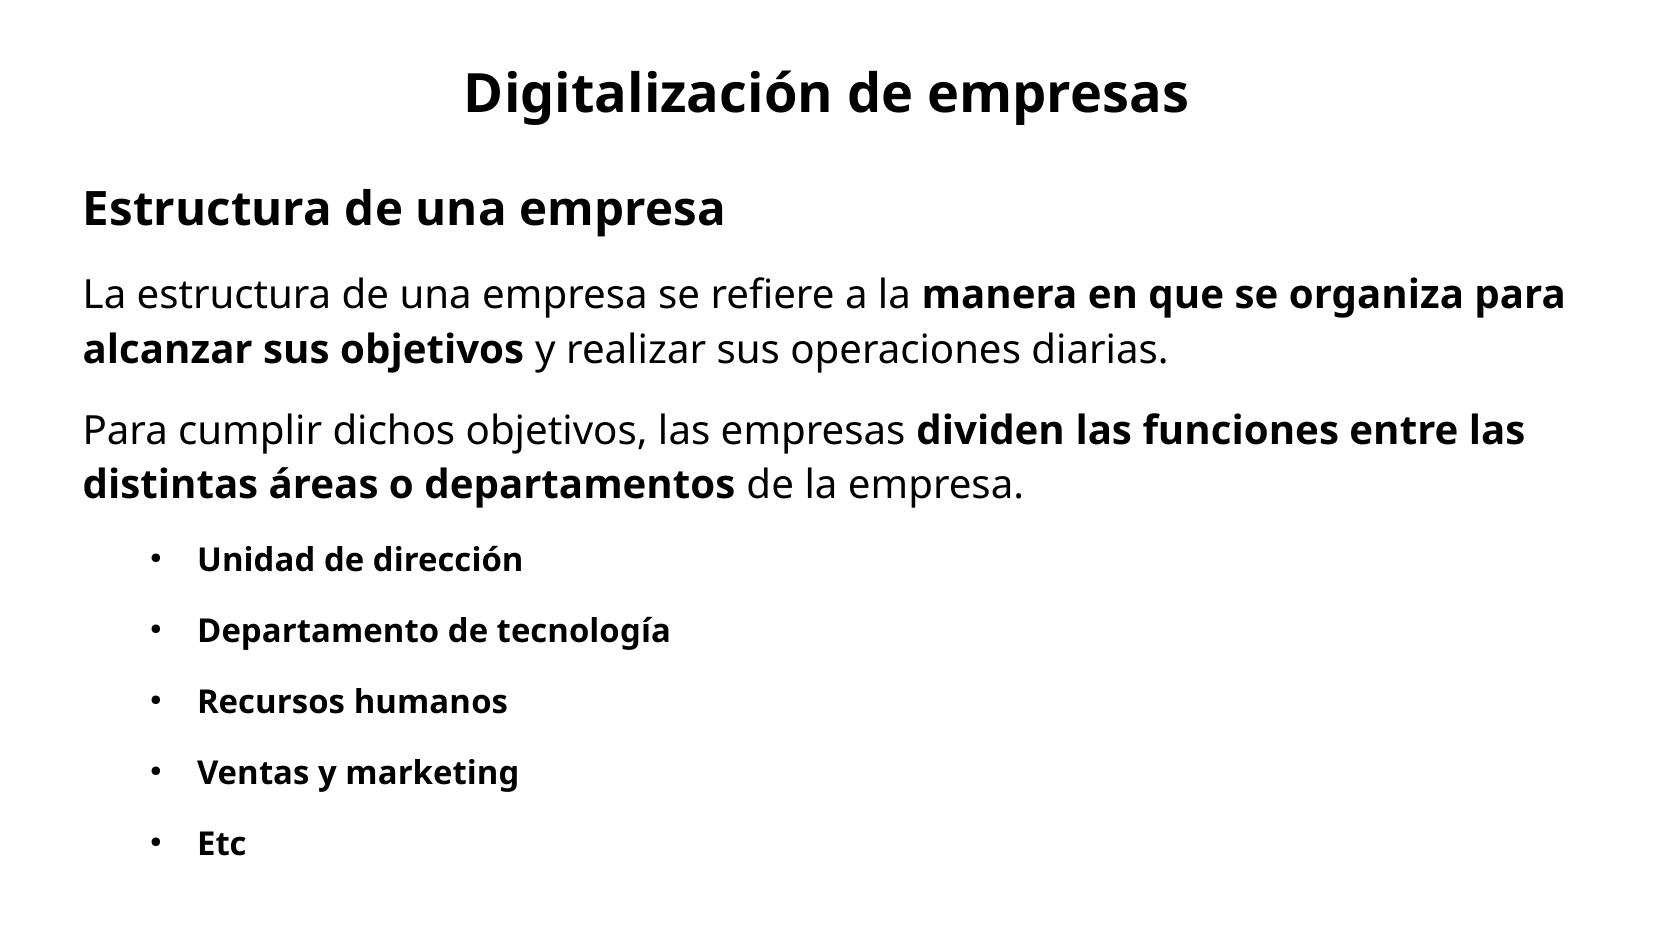

# Digitalización de empresas
Estructura de una empresa
La estructura de una empresa se refiere a la manera en que se organiza para alcanzar sus objetivos y realizar sus operaciones diarias.
Para cumplir dichos objetivos, las empresas dividen las funciones entre las distintas áreas o departamentos de la empresa.
Unidad de dirección
Departamento de tecnología
Recursos humanos
Ventas y marketing
Etc